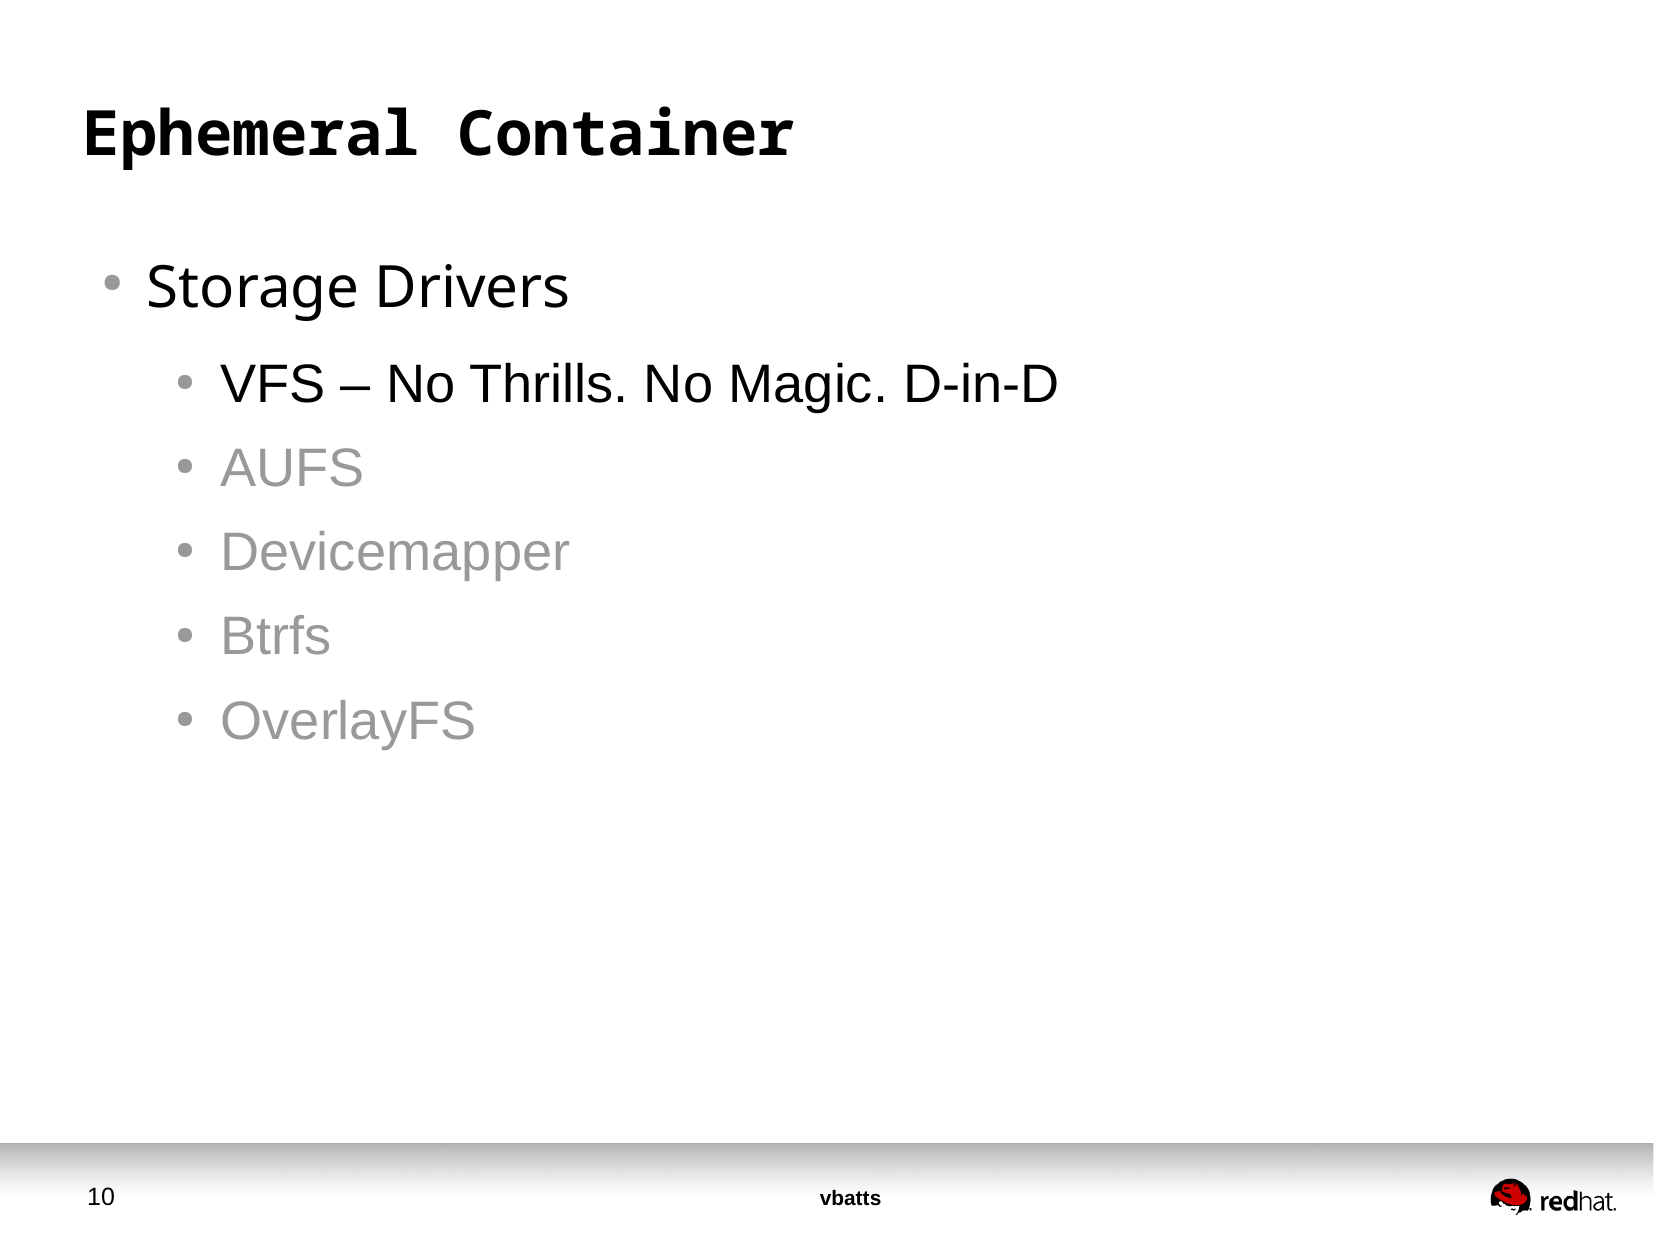

# Ephemeral Container
Storage Drivers
VFS – No Thrills. No Magic. D-in-D
AUFS
Devicemapper
Btrfs
OverlayFS